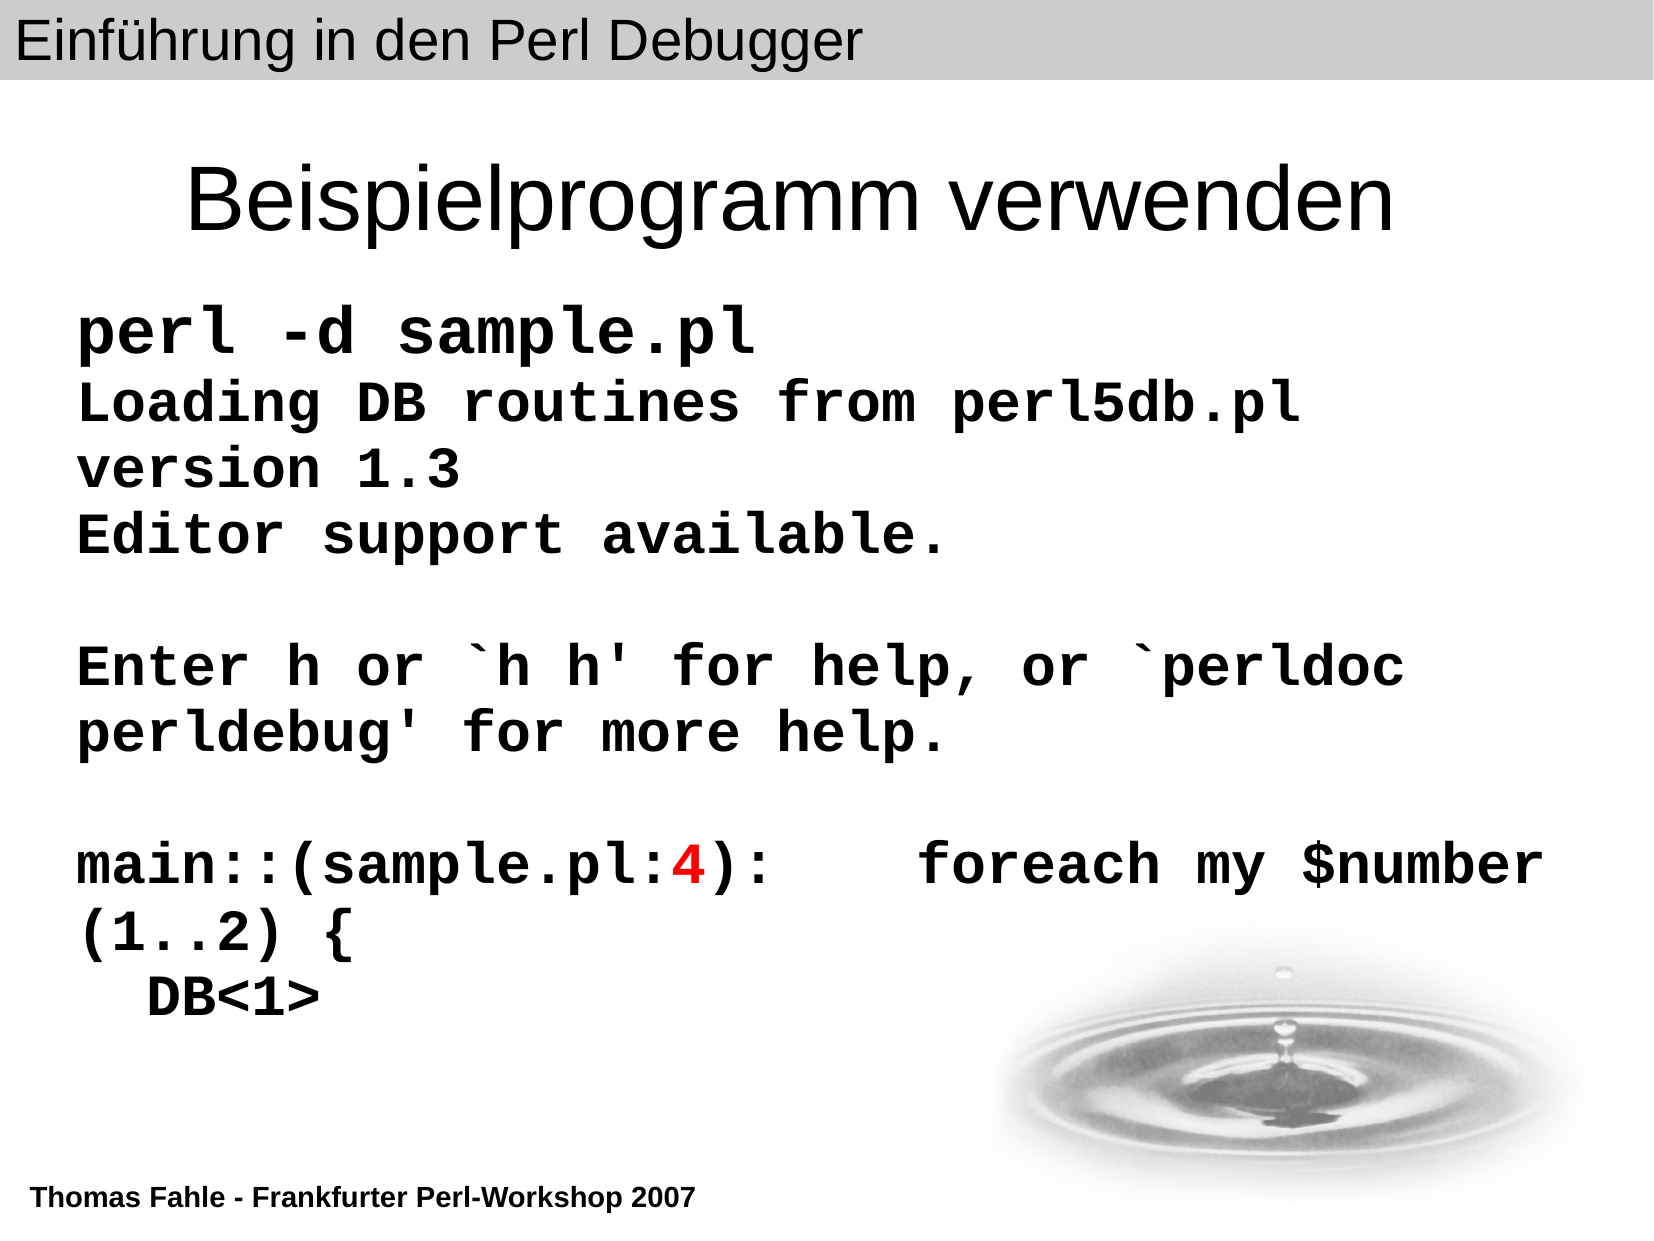

# Beispielprogramm verwenden
perl -d sample.pl
Loading DB routines from perl5db.pl version 1.3
Editor support available.
Enter h or `h h' for help, or `perldoc perldebug' for more help.
main::(sample.pl:4): foreach my $number (1..2) {
 DB<1>